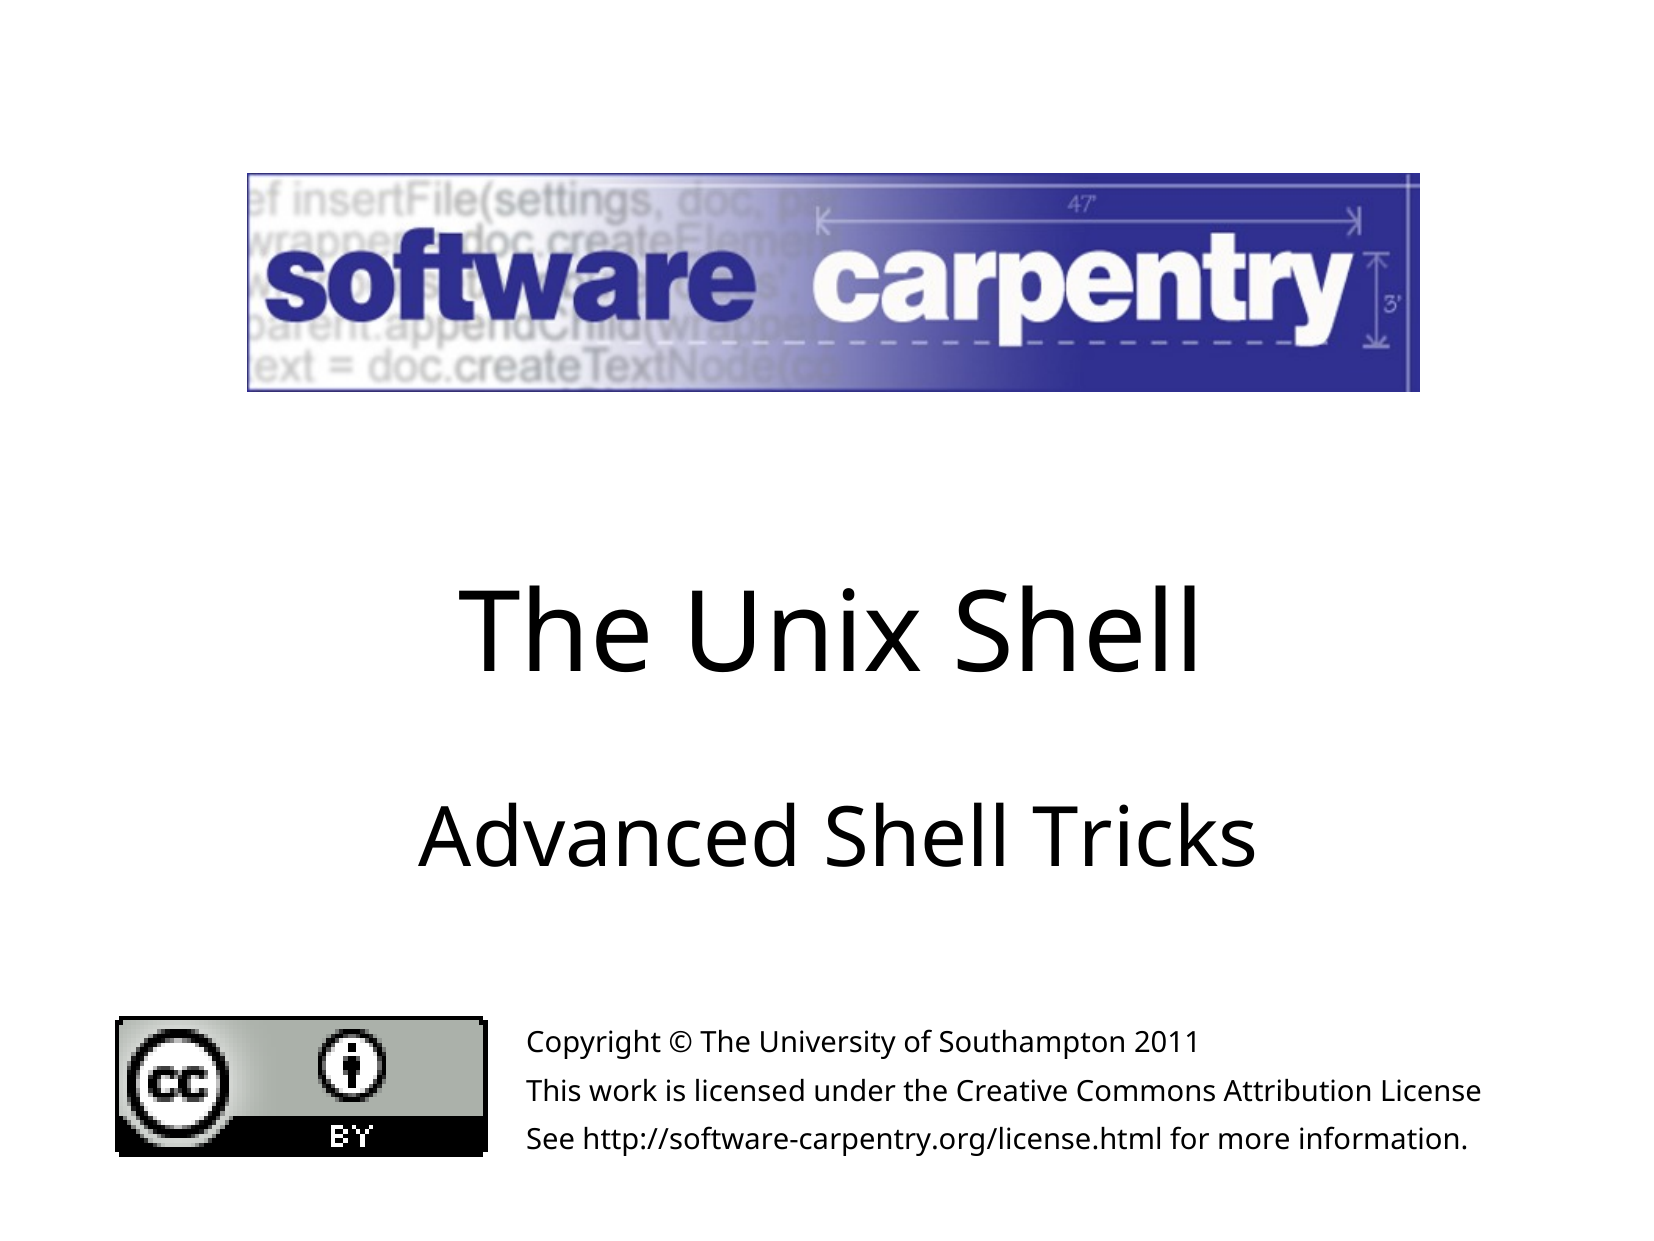

The Unix Shell
Advanced Shell Tricks
Copyright © The University of Southampton 2011
This work is licensed under the Creative Commons Attribution License
See http://software-carpentry.org/license.html for more information.